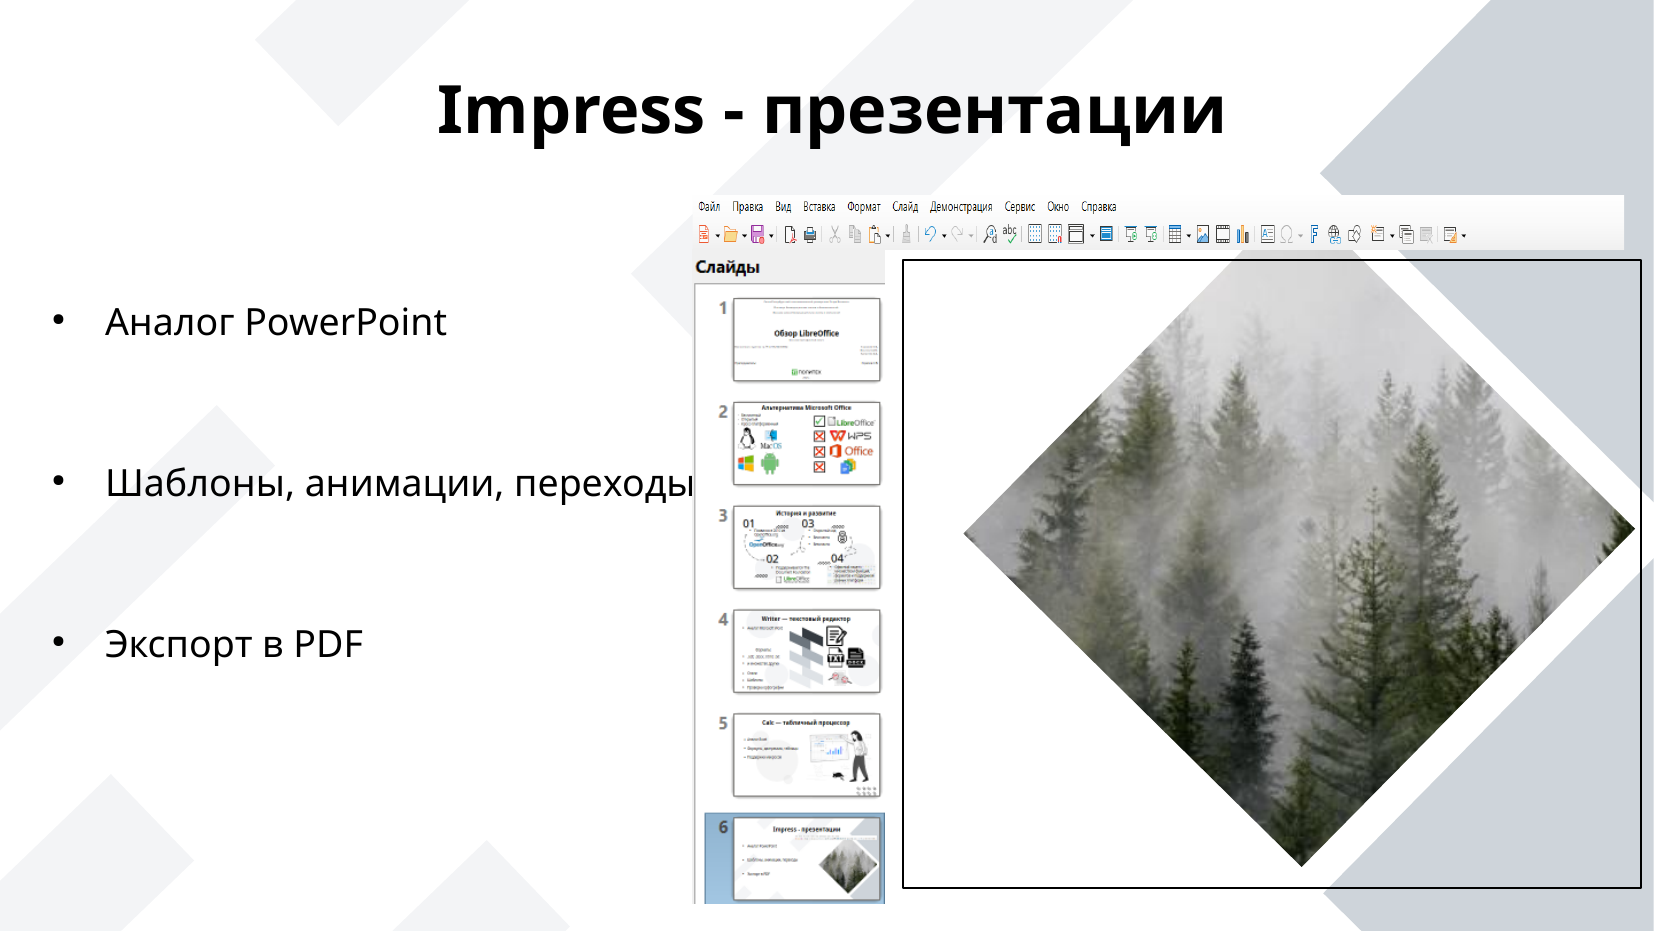

# Impress - презентации
Аналог PowerPoint
Шаблоны, анимации, переходы
Экспорт в PDF